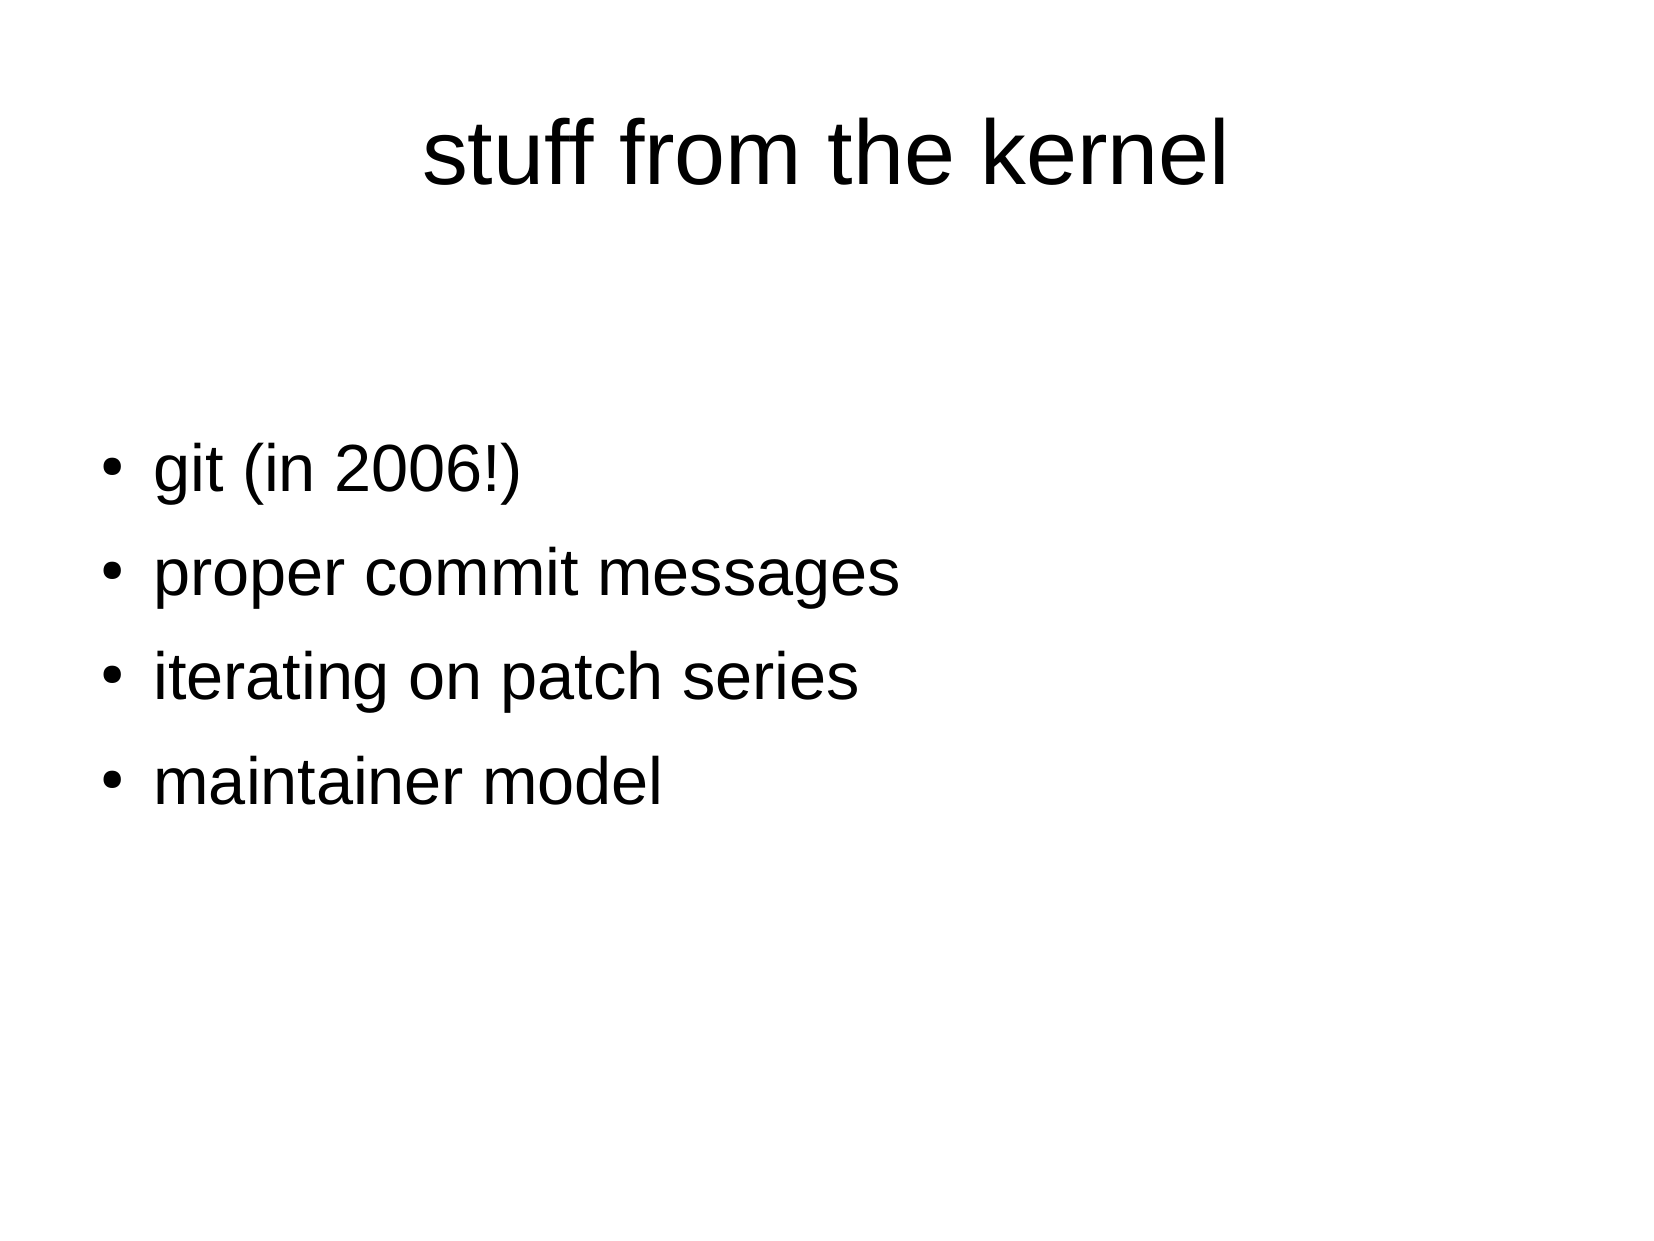

# stuff from the kernel
git (in 2006!)
proper commit messages
iterating on patch series
maintainer model